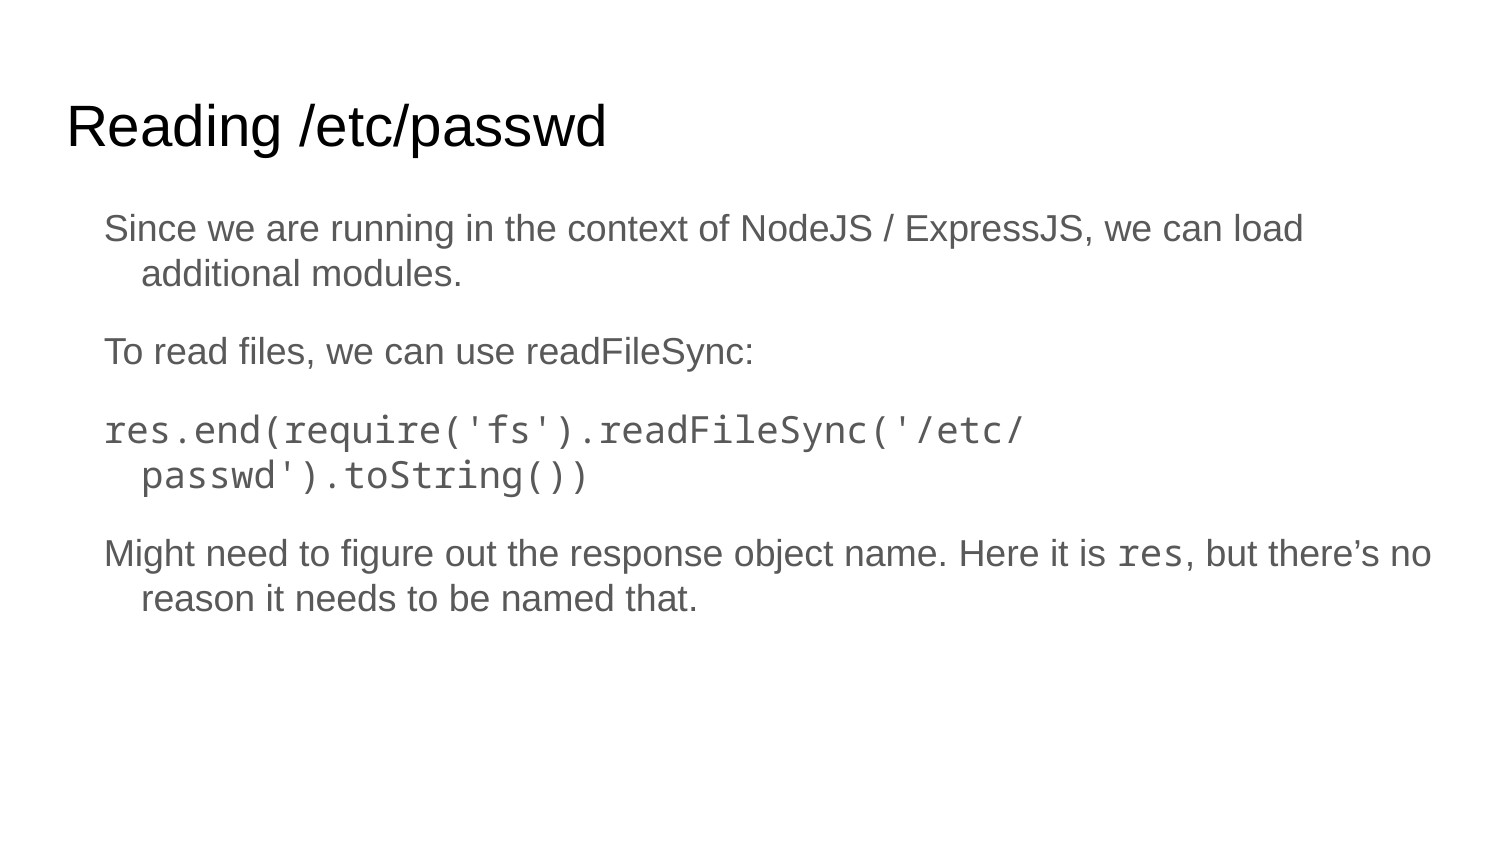

# Reading /etc/passwd
Since we are running in the context of NodeJS / ExpressJS, we can load additional modules.
To read files, we can use readFileSync:
res.end(require('fs').readFileSync('/etc/passwd').toString())
Might need to figure out the response object name. Here it is res, but there’s no reason it needs to be named that.